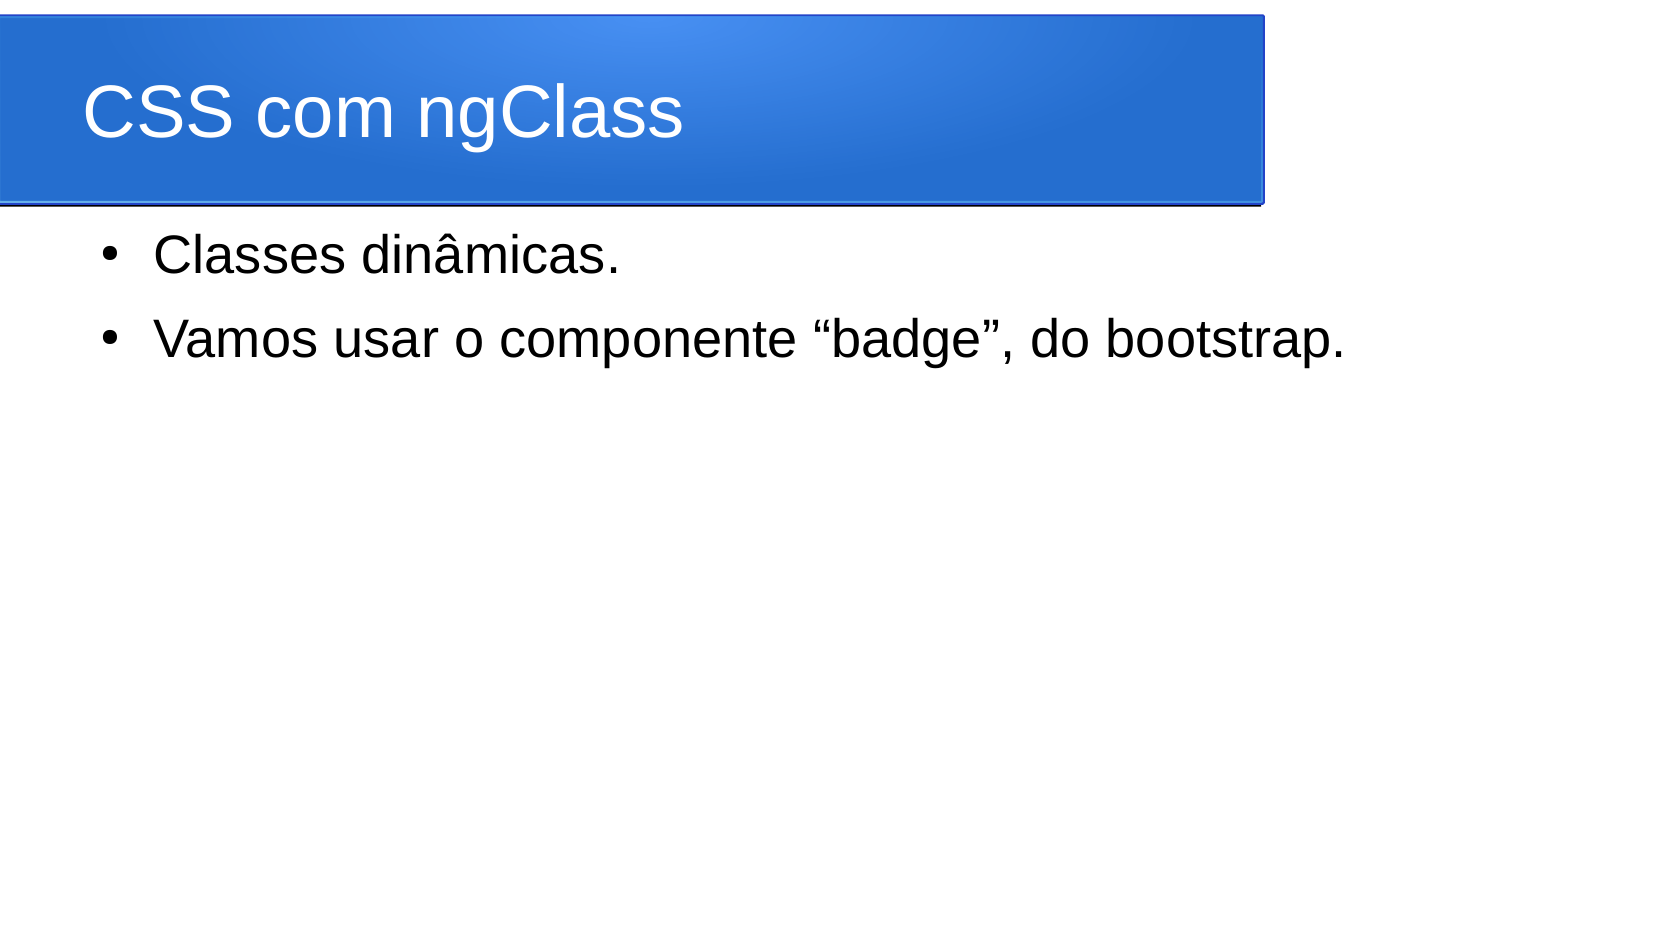

# CSS com ngClass
Classes dinâmicas.
Vamos usar o componente “badge”, do bootstrap.